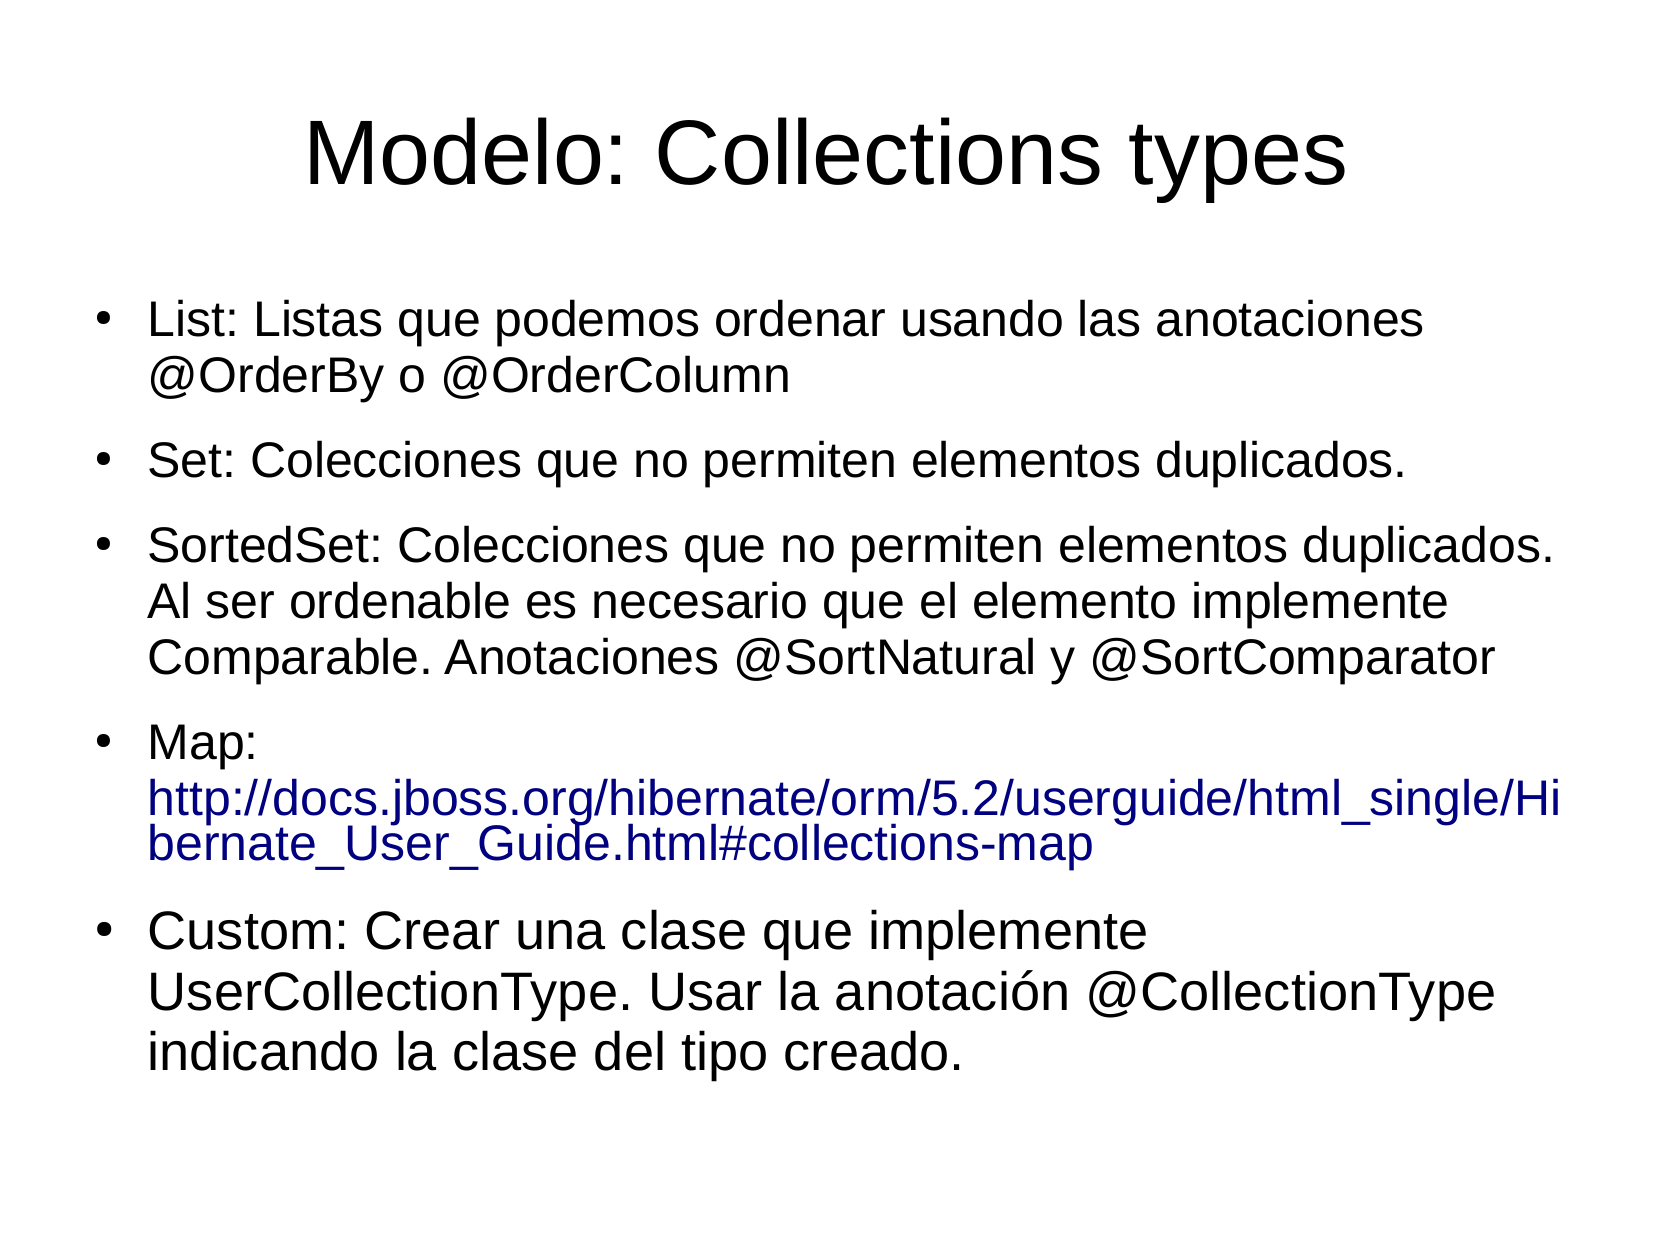

# Modelo: Collections types
List: Listas que podemos ordenar usando las anotaciones @OrderBy o @OrderColumn
Set: Colecciones que no permiten elementos duplicados.
SortedSet: Colecciones que no permiten elementos duplicados. Al ser ordenable es necesario que el elemento implemente Comparable. Anotaciones @SortNatural y @SortComparator
Map: http://docs.jboss.org/hibernate/orm/5.2/userguide/html_single/Hibernate_User_Guide.html#collections-map
Custom: Crear una clase que implemente UserCollectionType. Usar la anotación @CollectionType indicando la clase del tipo creado.